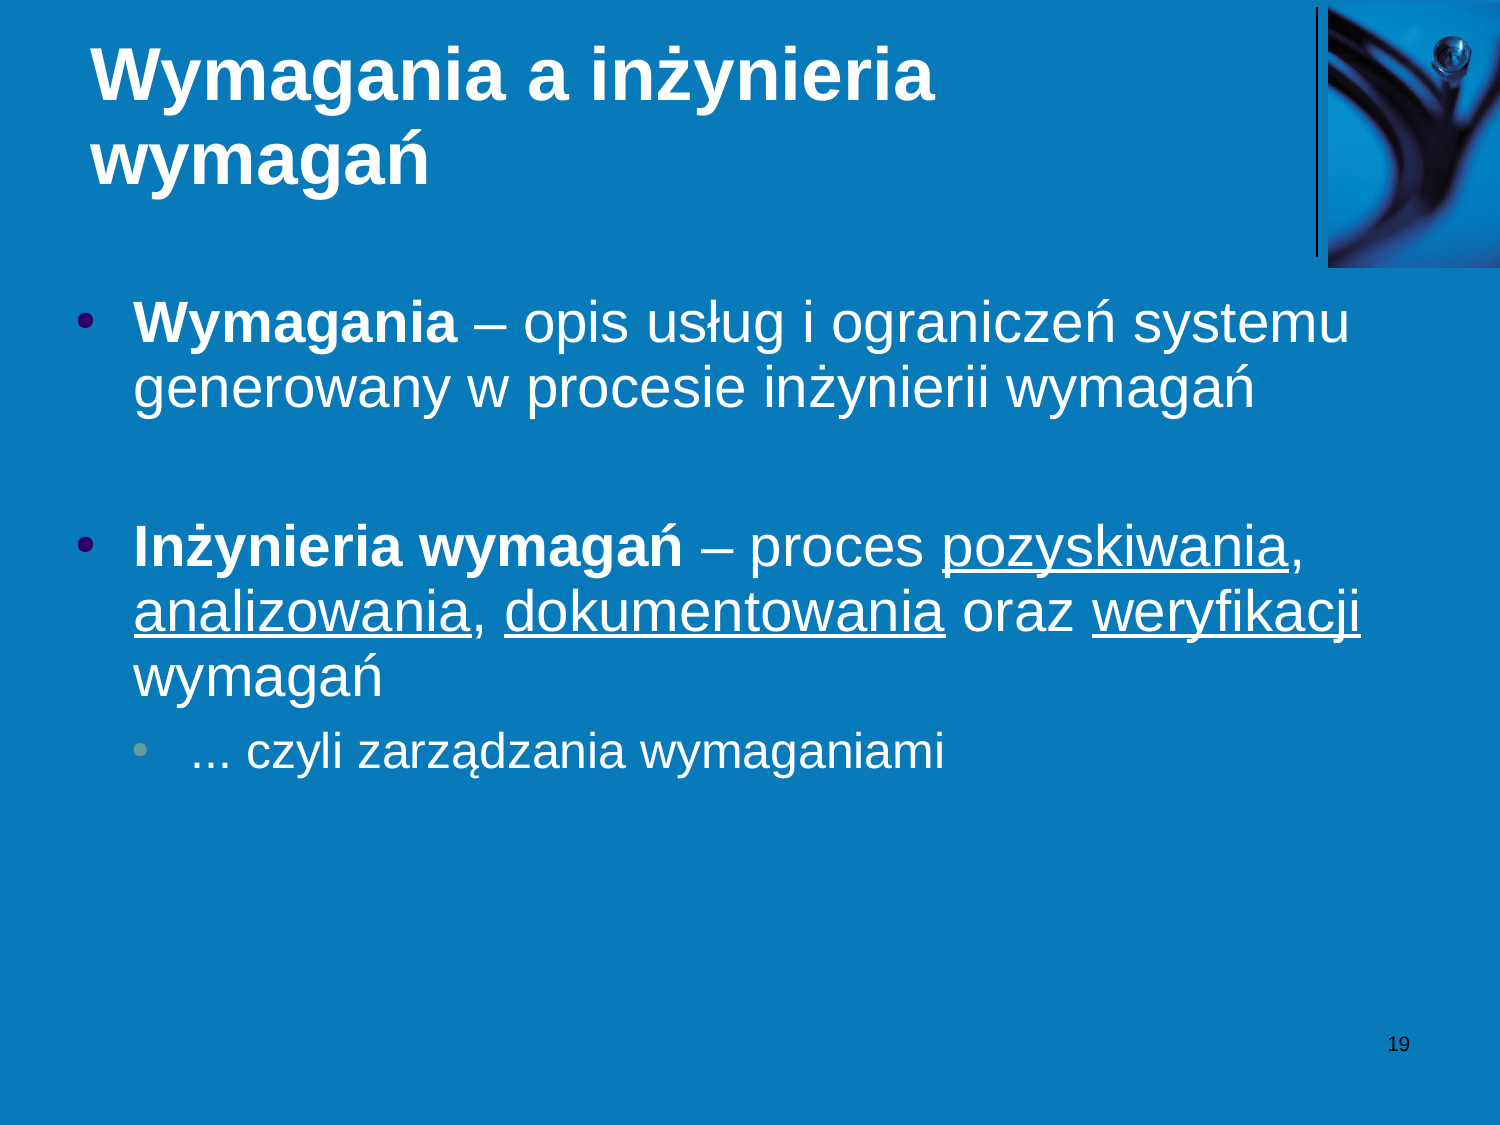

# Wymagania a inżynieria wymagań
Wymagania – opis usług i ograniczeń systemu generowany w procesie inżynierii wymagań
Inżynieria wymagań – proces pozyskiwania, analizowania, dokumentowania oraz weryfikacji wymagań
... czyli zarządzania wymaganiami
19